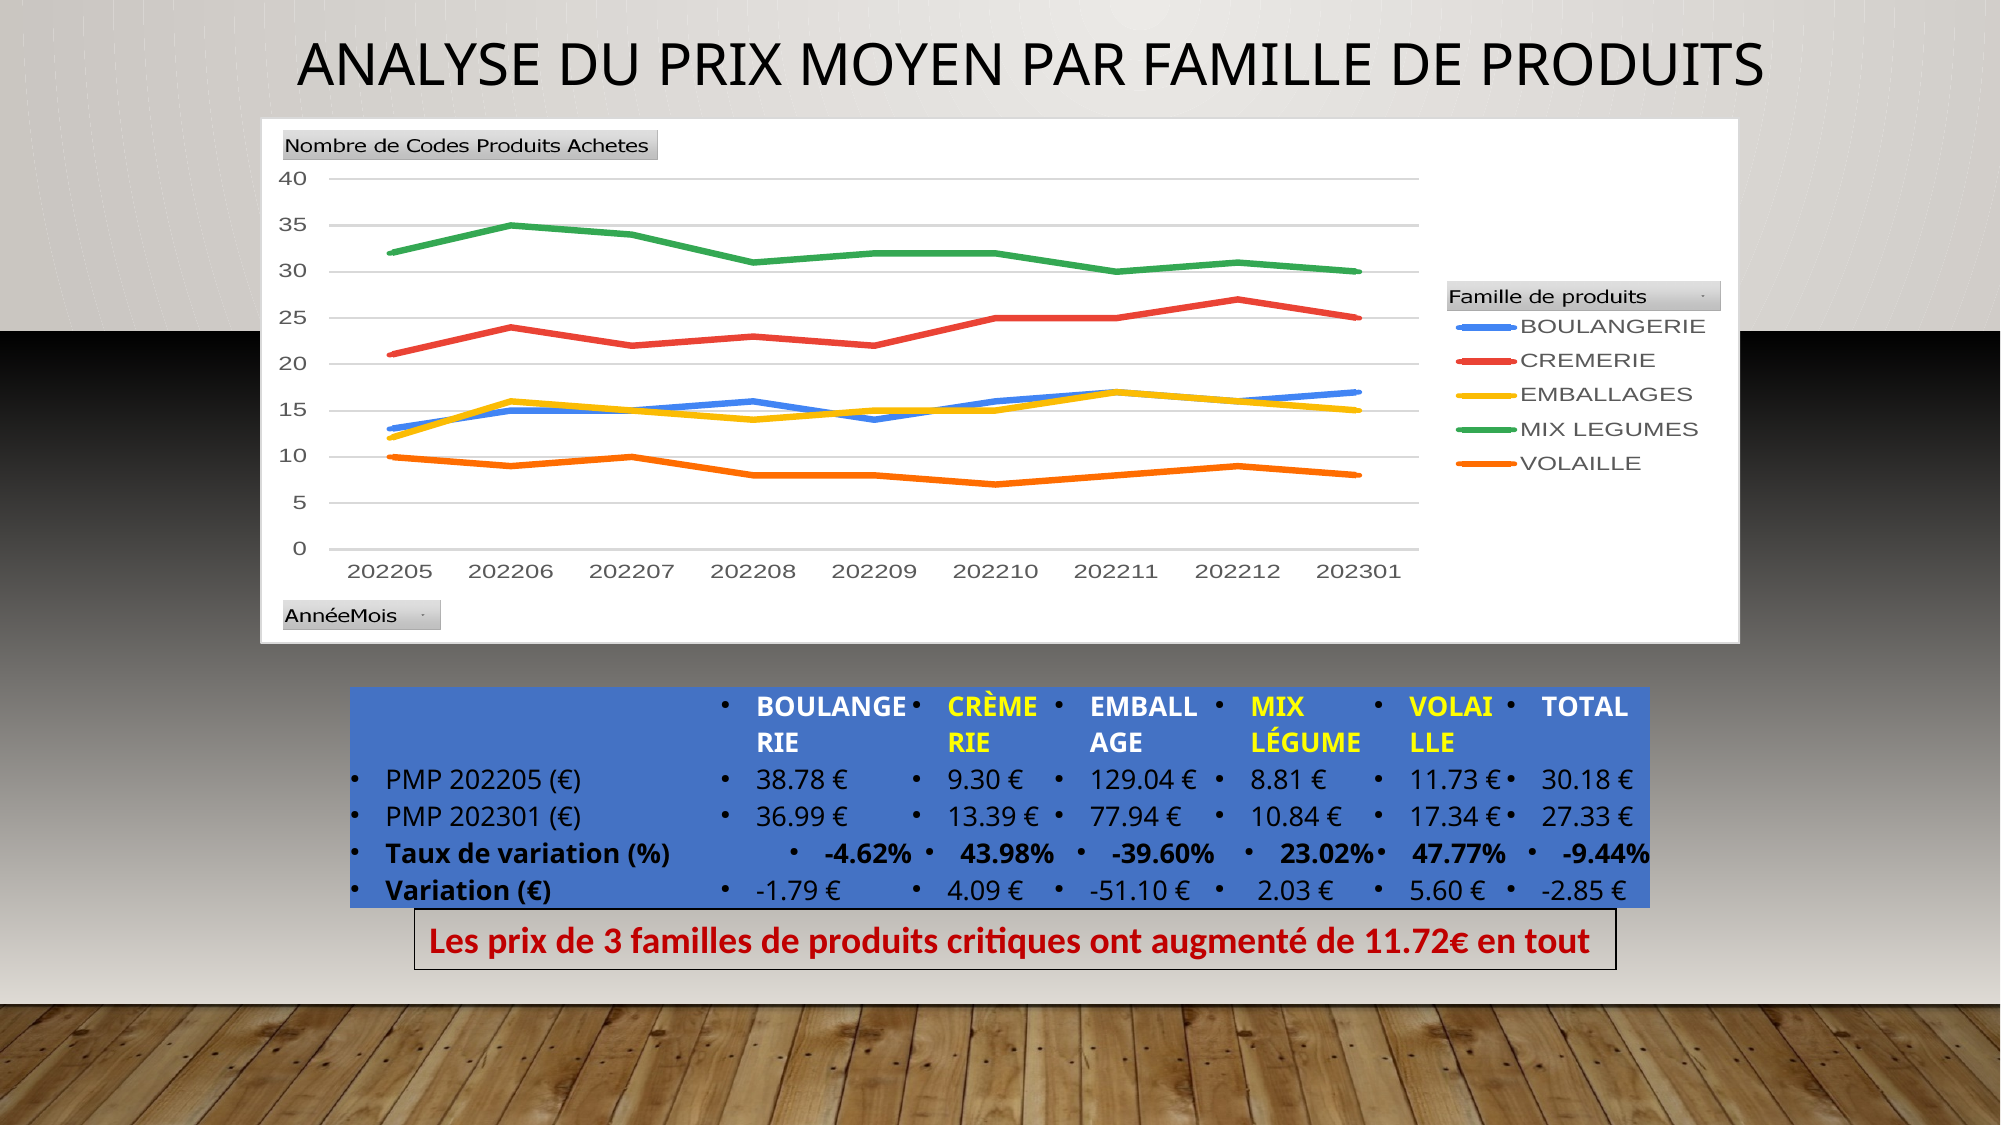

# Analyse du prix moyen par famille de produits
| | BOULANGERIE | CRÈMERIE | EMBALLAGE | MIX LÉGUME | VOLAILLE | TOTAL |
| --- | --- | --- | --- | --- | --- | --- |
| PMP 202205 (€) | 38.78 € | 9.30 € | 129.04 € | 8.81 € | 11.73 € | 30.18 € |
| PMP 202301 (€) | 36.99 € | 13.39 € | 77.94 € | 10.84 € | 17.34 € | 27.33 € |
| Taux de variation (%) | -4.62% | 43.98% | -39.60% | 23.02% | 47.77% | -9.44% |
| Variation (€) | -1.79 € | 4.09 € | -51.10 € | 2.03 € | 5.60 € | -2.85 € |
Les prix de 3 familles de produits critiques ont augmenté de 11.72€ en tout